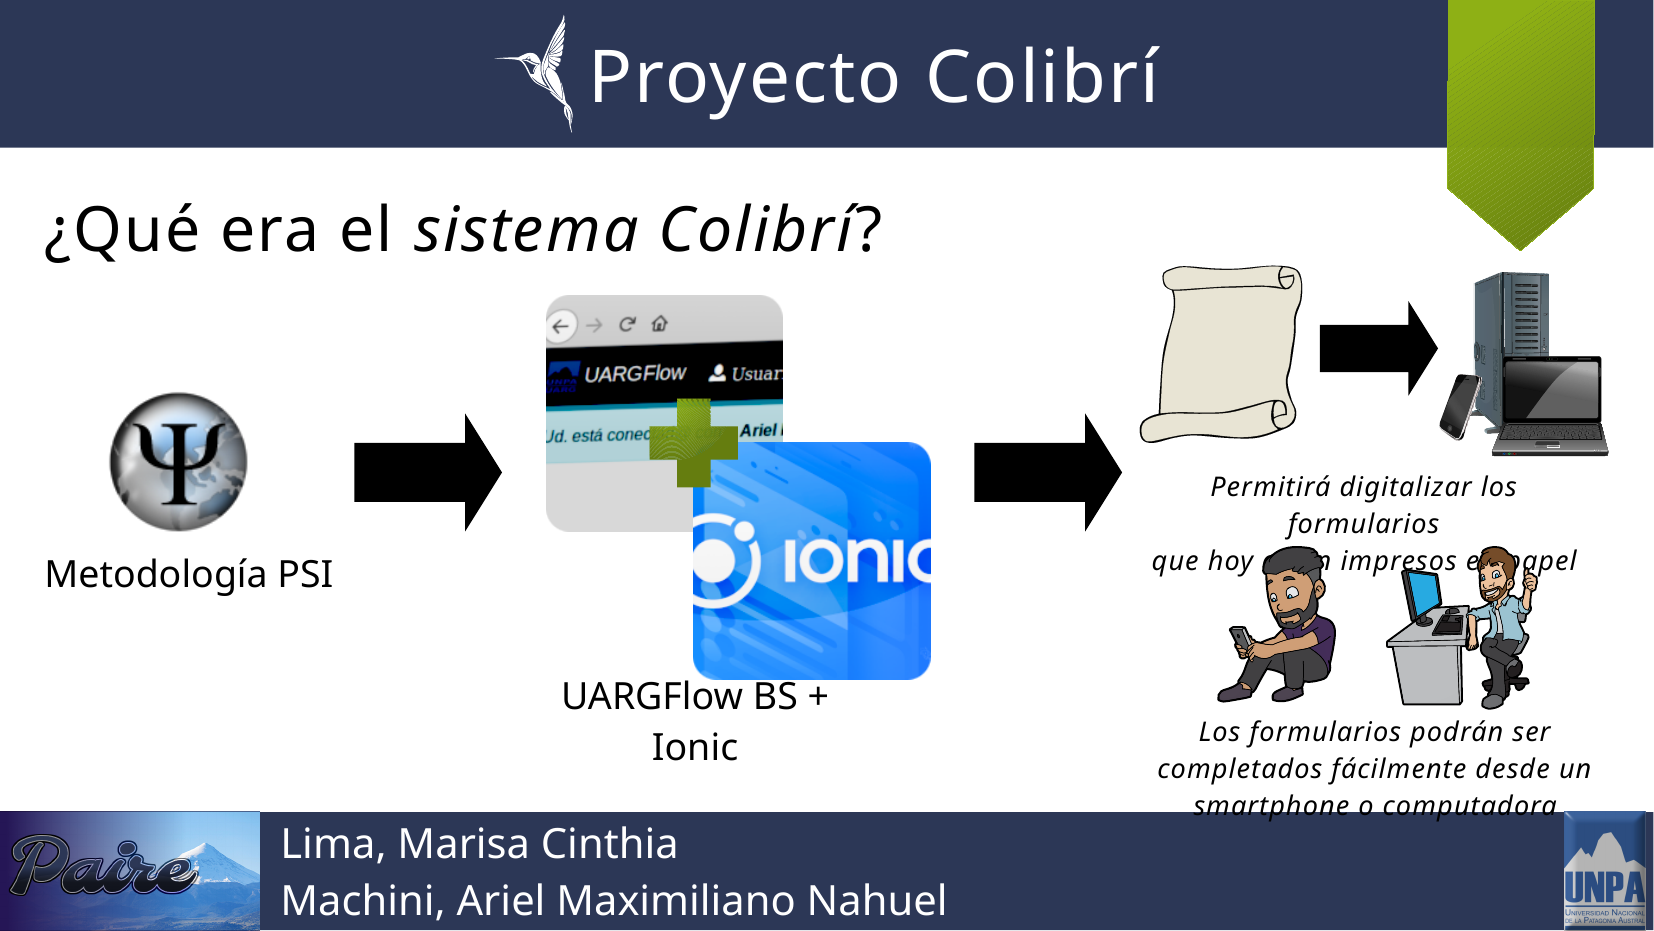

Proyecto Colibrí
¿Qué era el sistema Colibrí?
Permitirá digitalizar los formularios
que hoy están impresos en papel
UARGFlow BS + Ionic
Metodología PSI
Los formularios podrán ser completados fácilmente desde un
smartphone o computadora
Lima, Marisa Cinthia
Machini, Ariel Maximiliano Nahuel